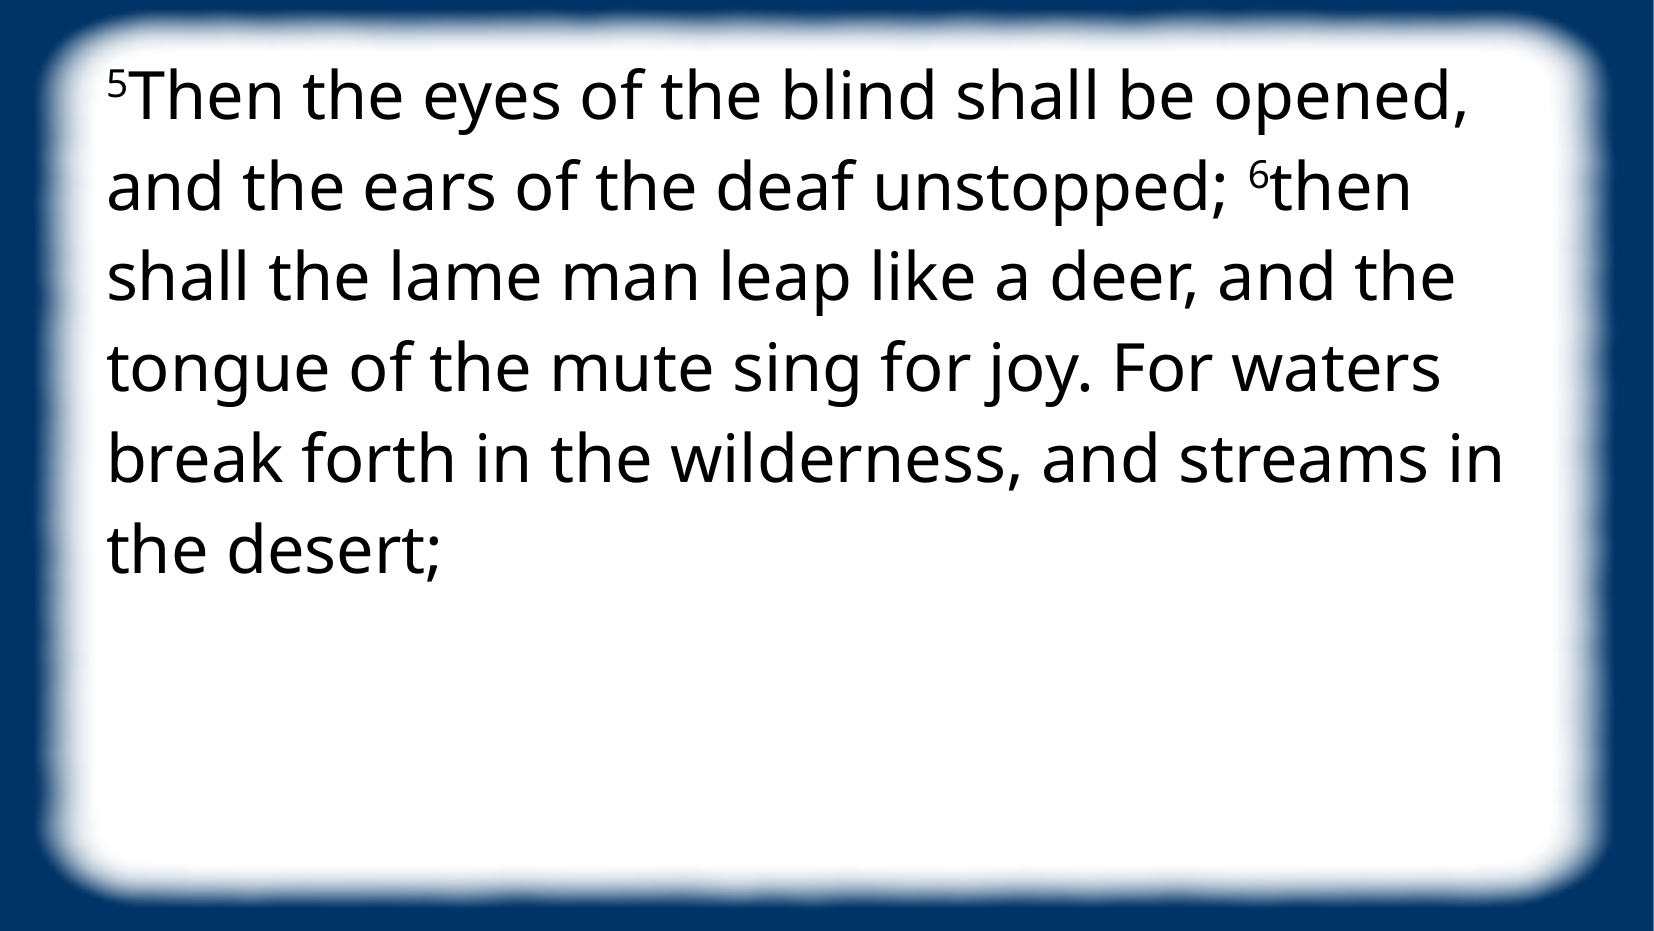

5Then the eyes of the blind shall be opened,
and the ears of the deaf unstopped; 6then shall the lame man leap like a deer, and the tongue of the mute sing for joy. For waters break forth in the wilderness, and streams in the desert;